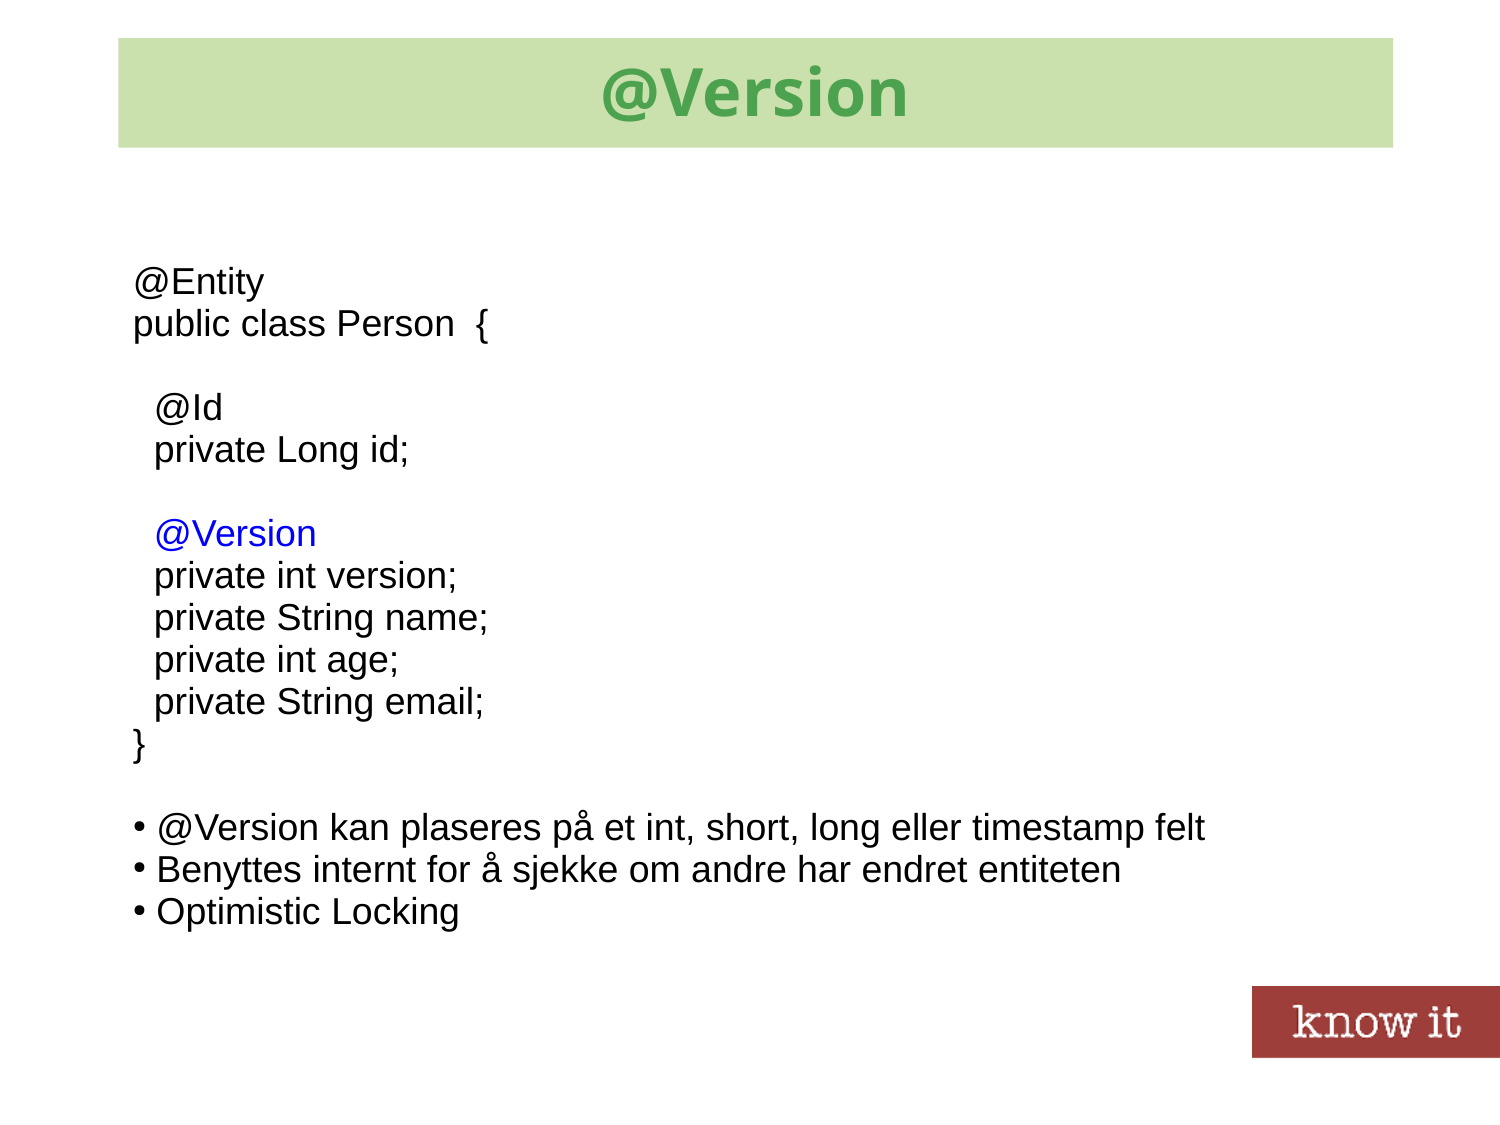

@Version
@Entity
public class Person {
 @Id
 private Long id;
 @Version
 private int version;
 private String name;
 private int age;
 private String email;
}
 @Version kan plaseres på et int, short, long eller timestamp felt
 Benyttes internt for å sjekke om andre har endret entiteten
 Optimistic Locking